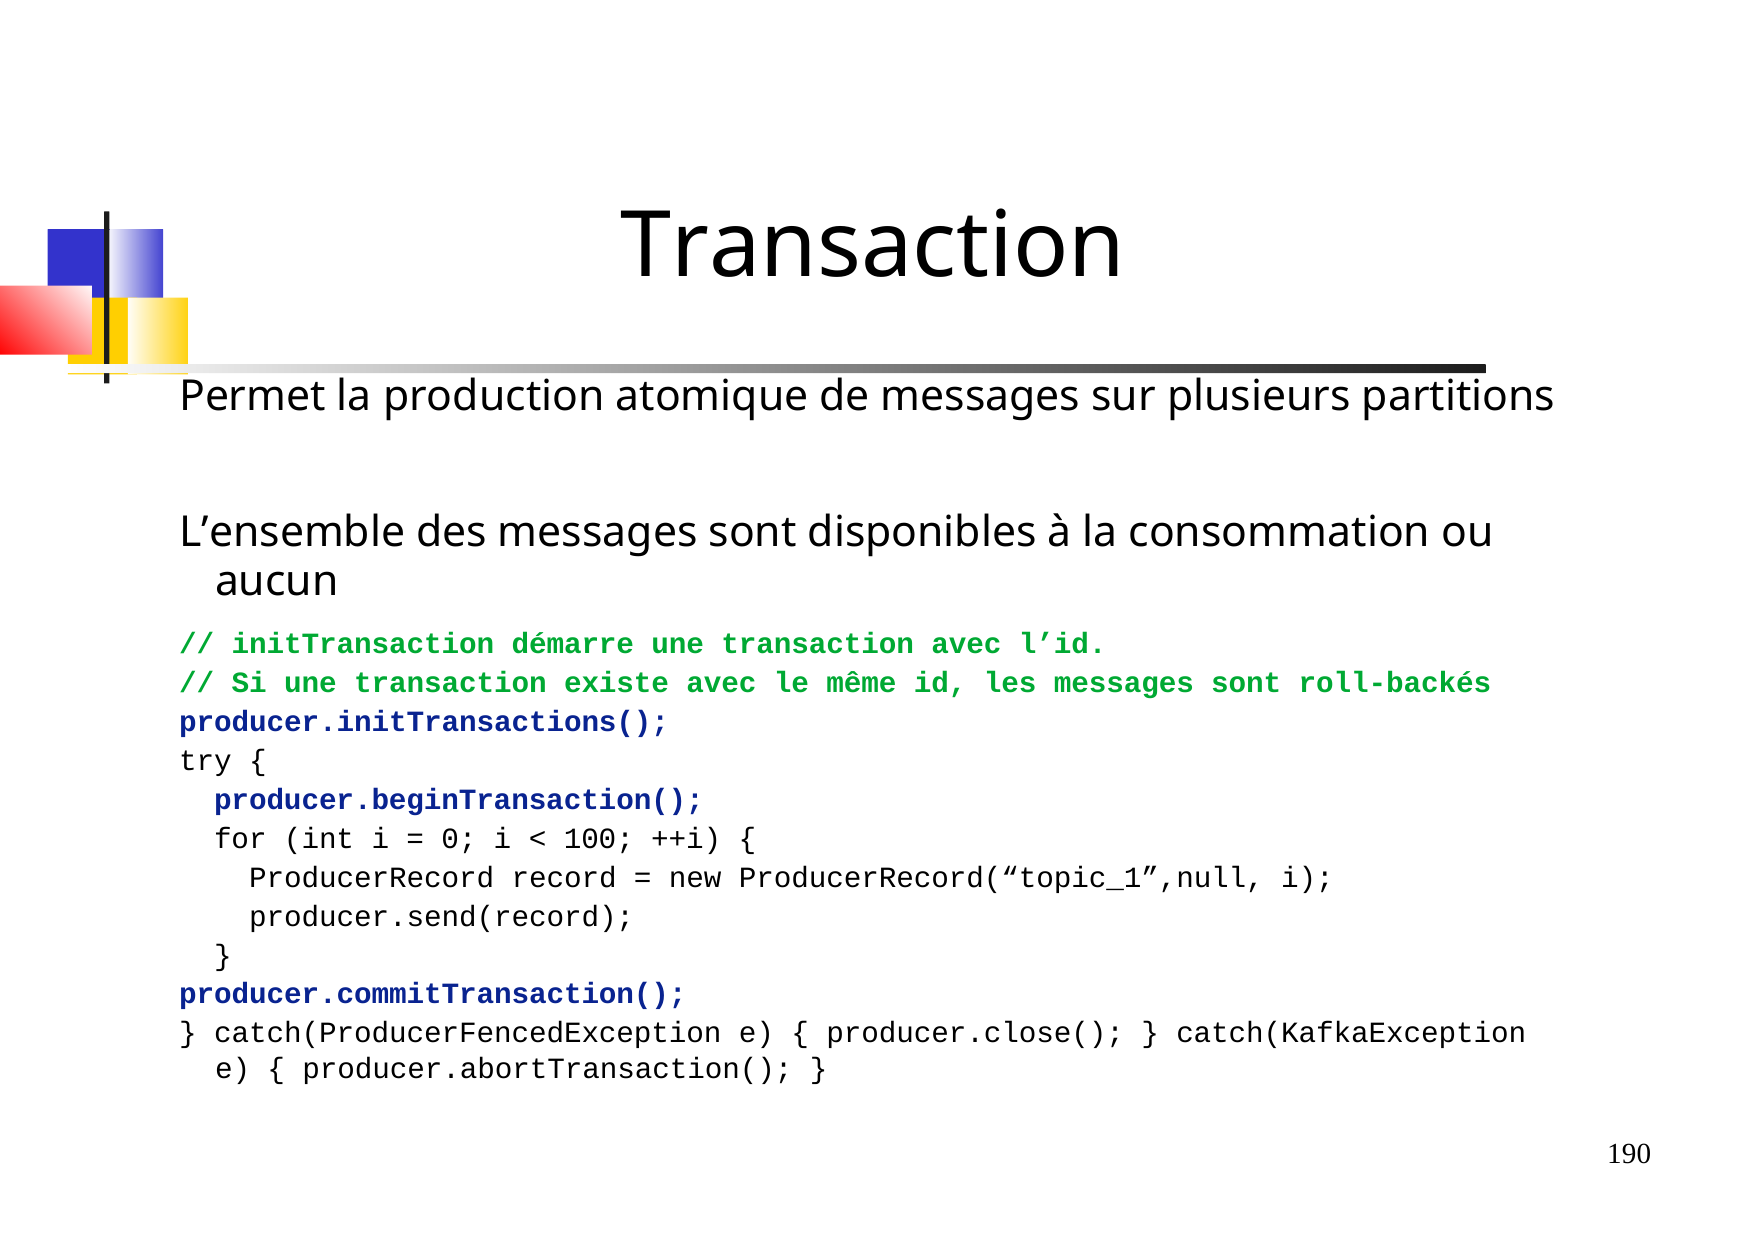

# Transaction
Permet la production atomique de messages sur plusieurs partitions
L’ensemble des messages sont disponibles à la consommation ou aucun
// initTransaction démarre une transaction avec l’id.
// Si une transaction existe avec le même id, les messages sont roll-backés
producer.initTransactions();
try {
 producer.beginTransaction();
 for (int i = 0; i < 100; ++i) {
 ProducerRecord record = new ProducerRecord(“topic_1”,null, i);
 producer.send(record);
 }
producer.commitTransaction();
} catch(ProducerFencedException e) { producer.close(); } catch(KafkaException e) { producer.abortTransaction(); }